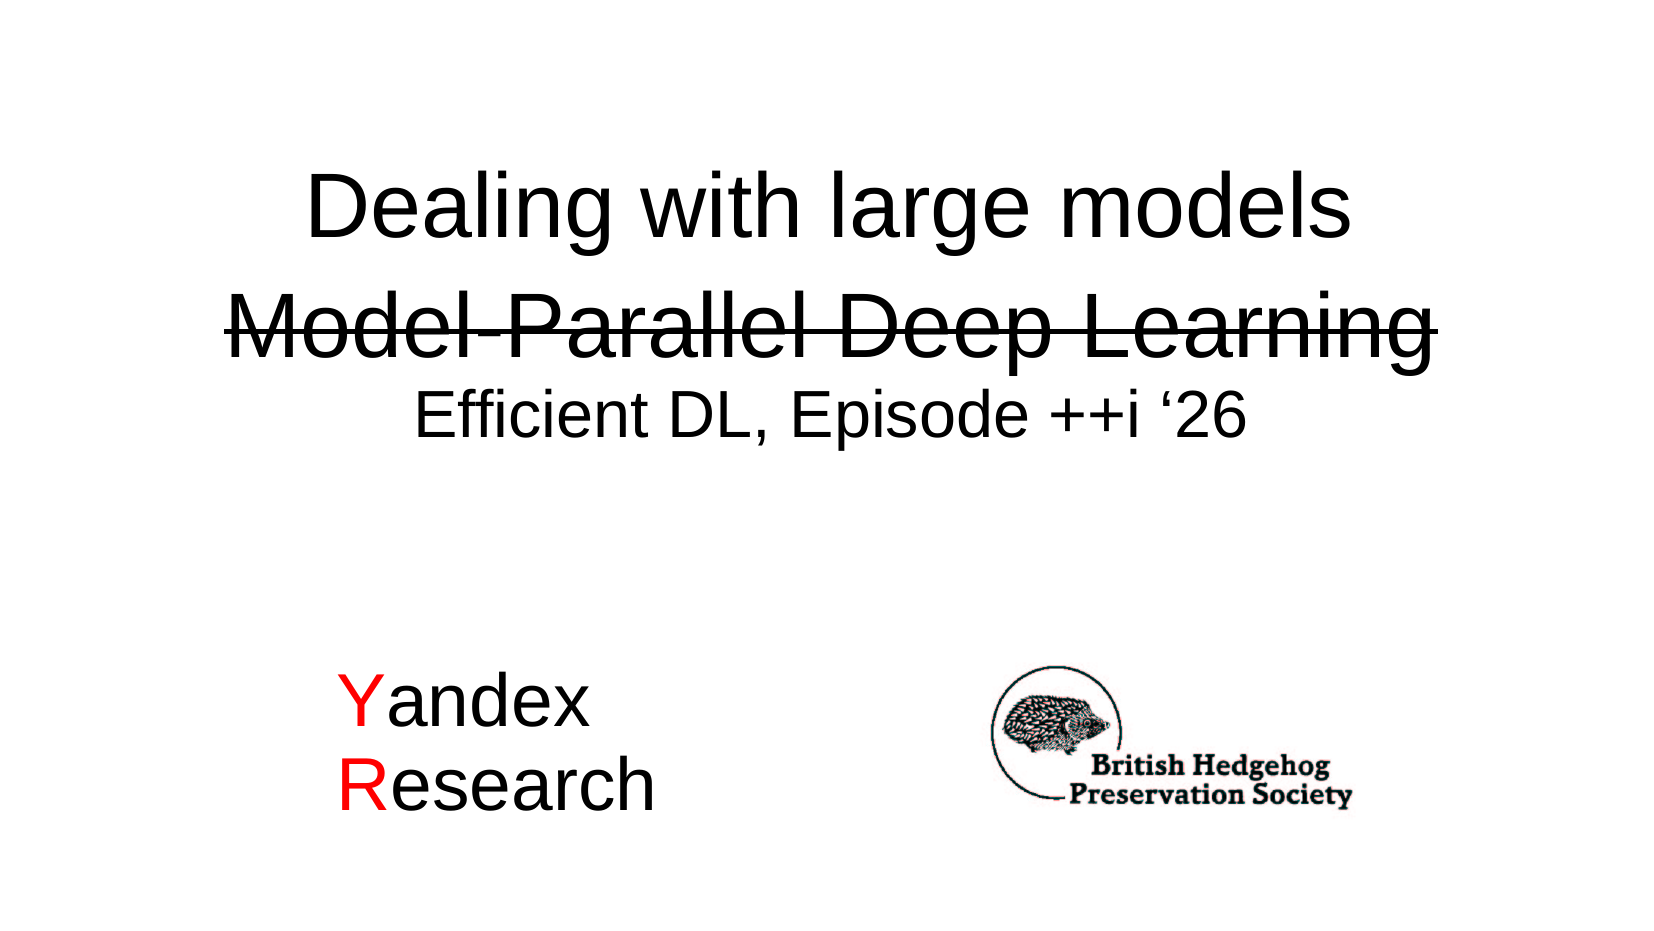

Dealing with large models
Model-Parallel Deep Learning
Efficient DL, Episode ++i ‘26
Yandex
Research